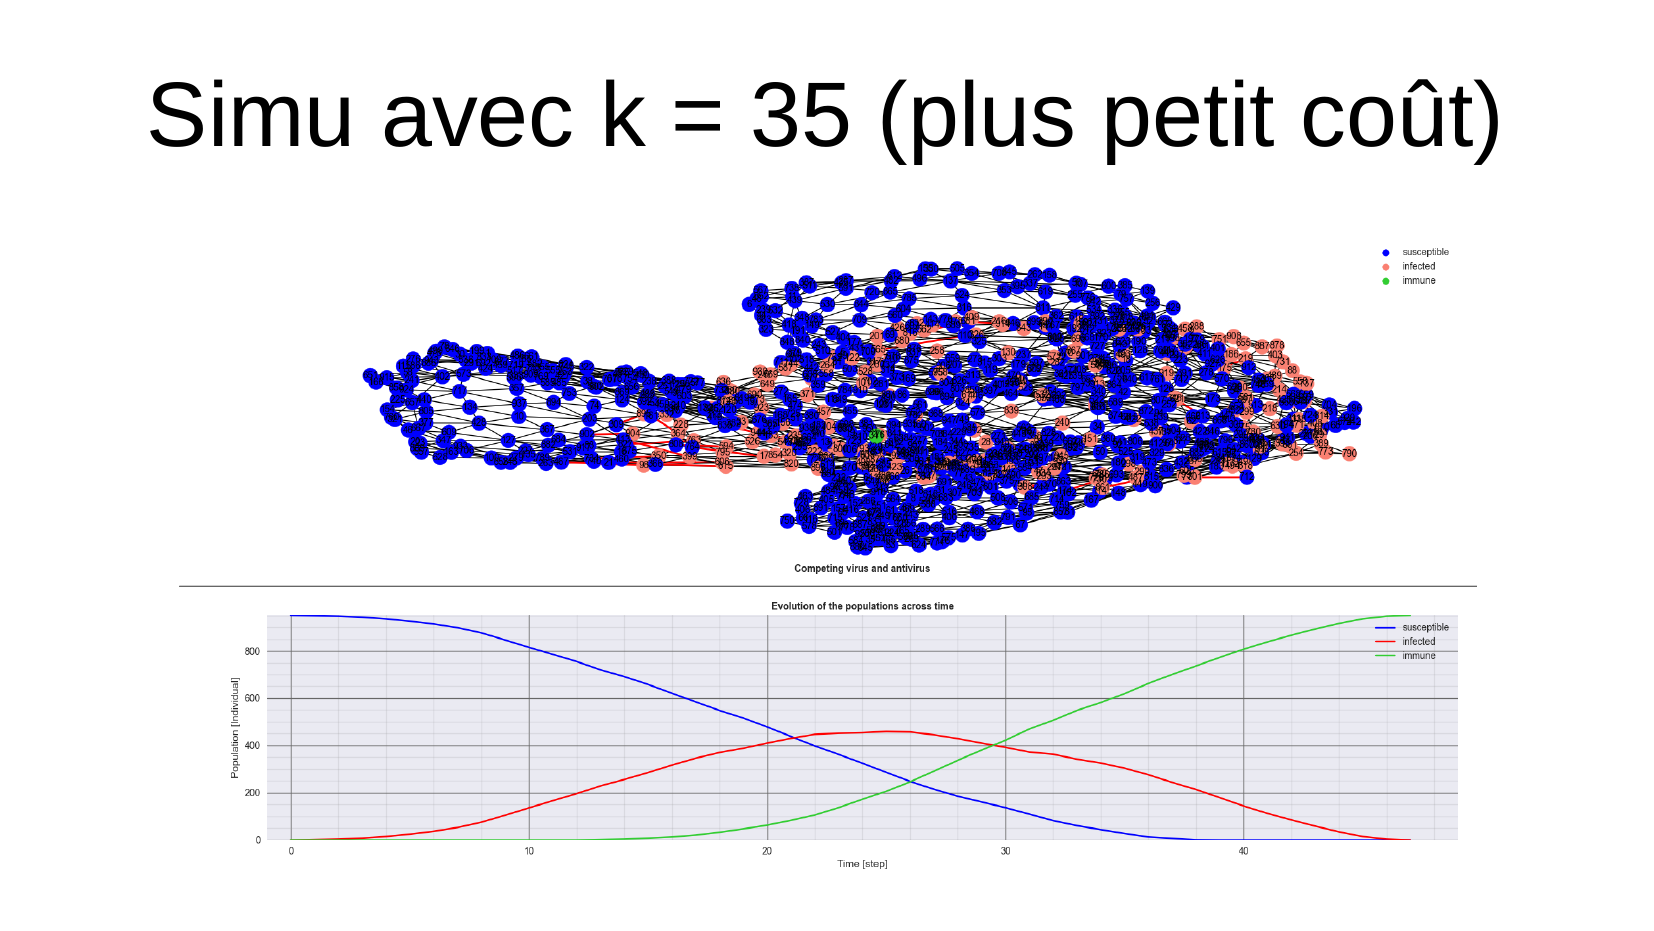

# Simu avec k = 35 (plus petit coût)